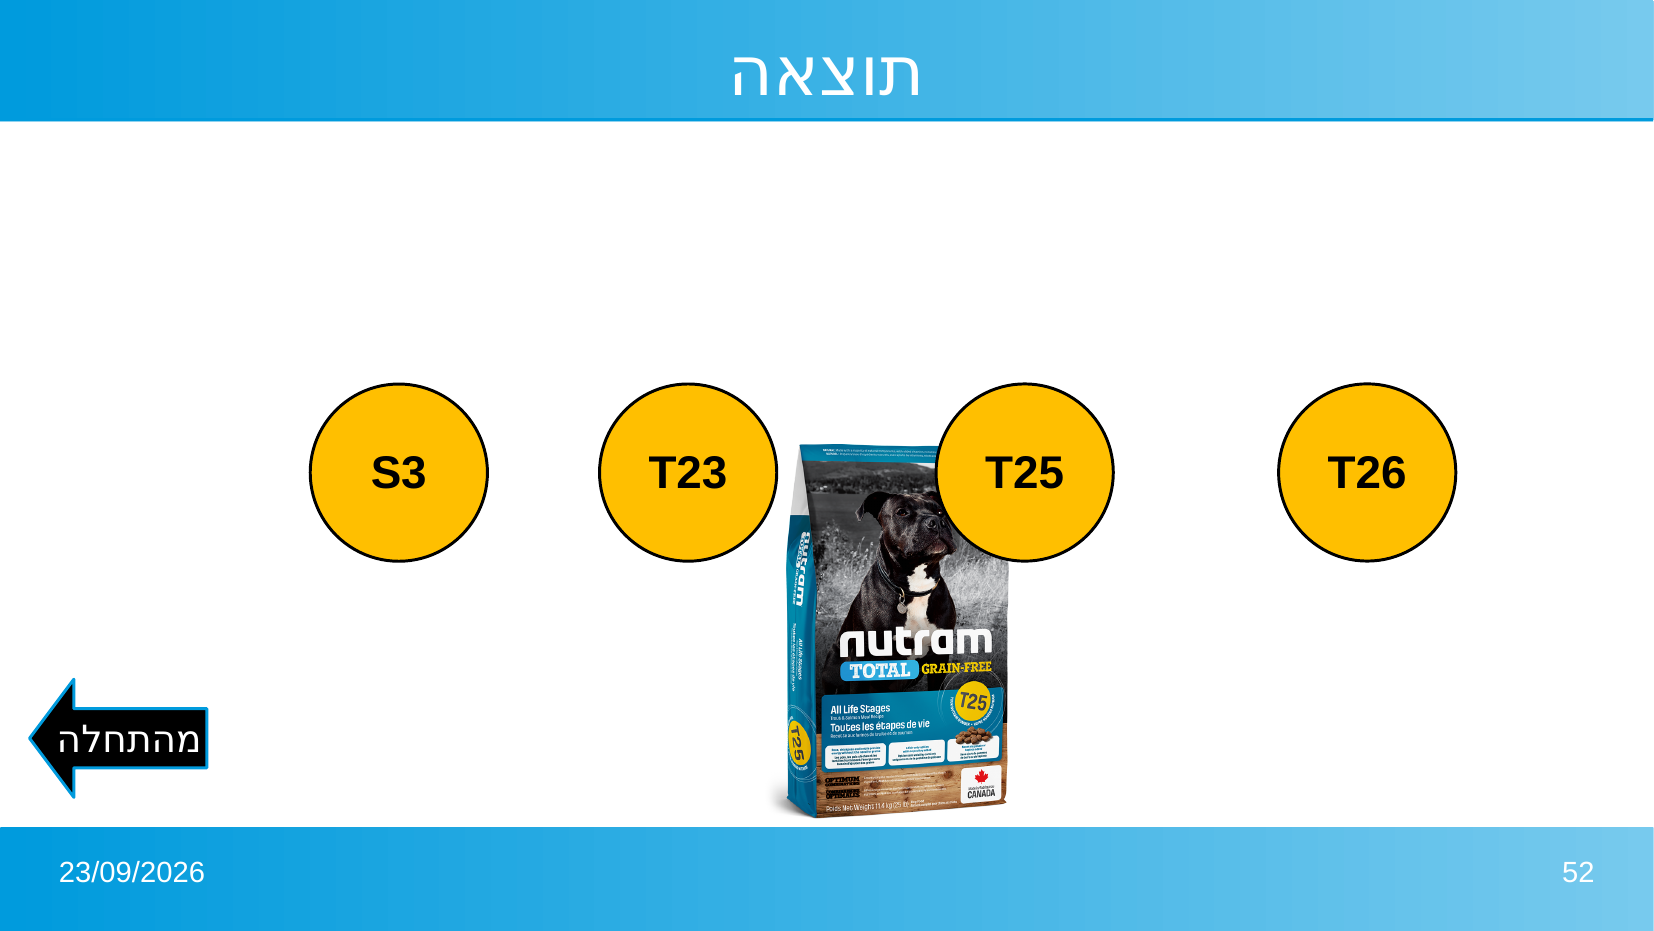

# תוצאה
T26
T25
T23
S3
מהתחלה
52